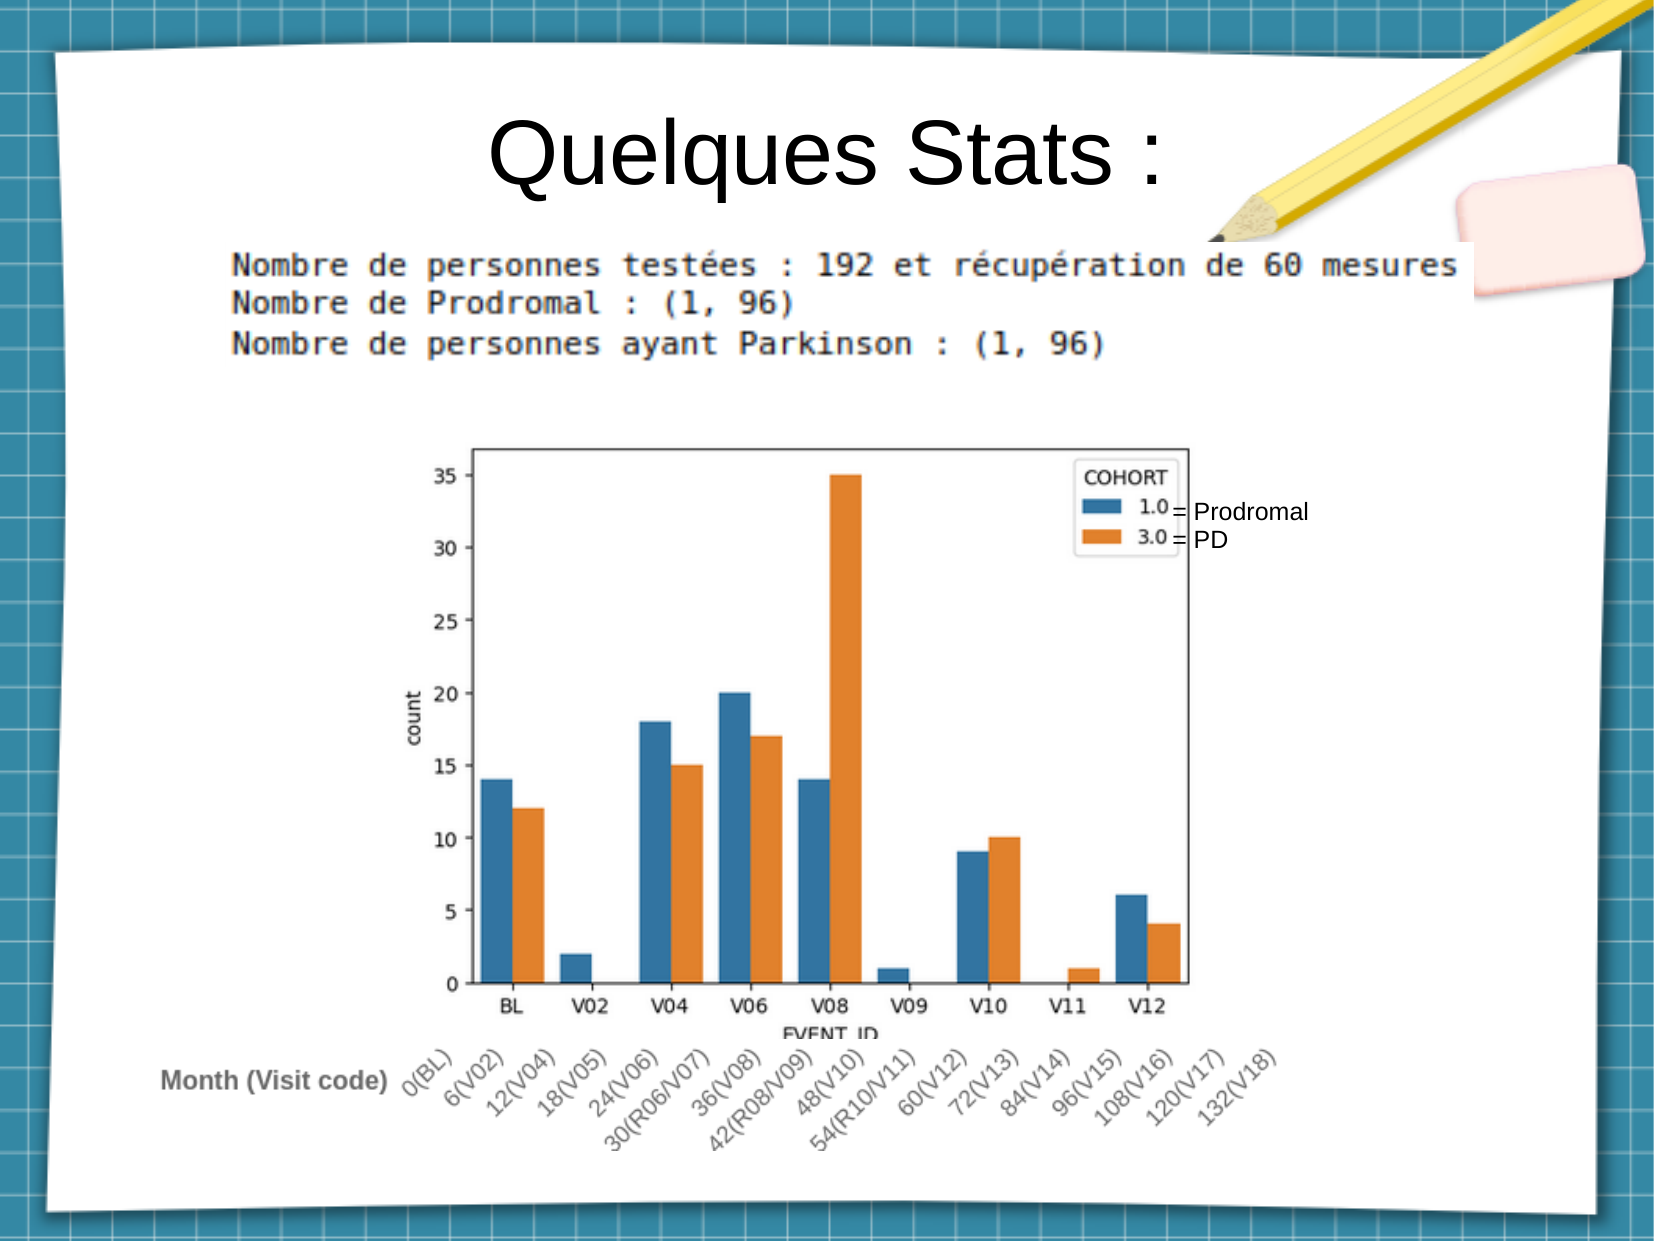

# Quelques Stats :
= Prodromal
= PD